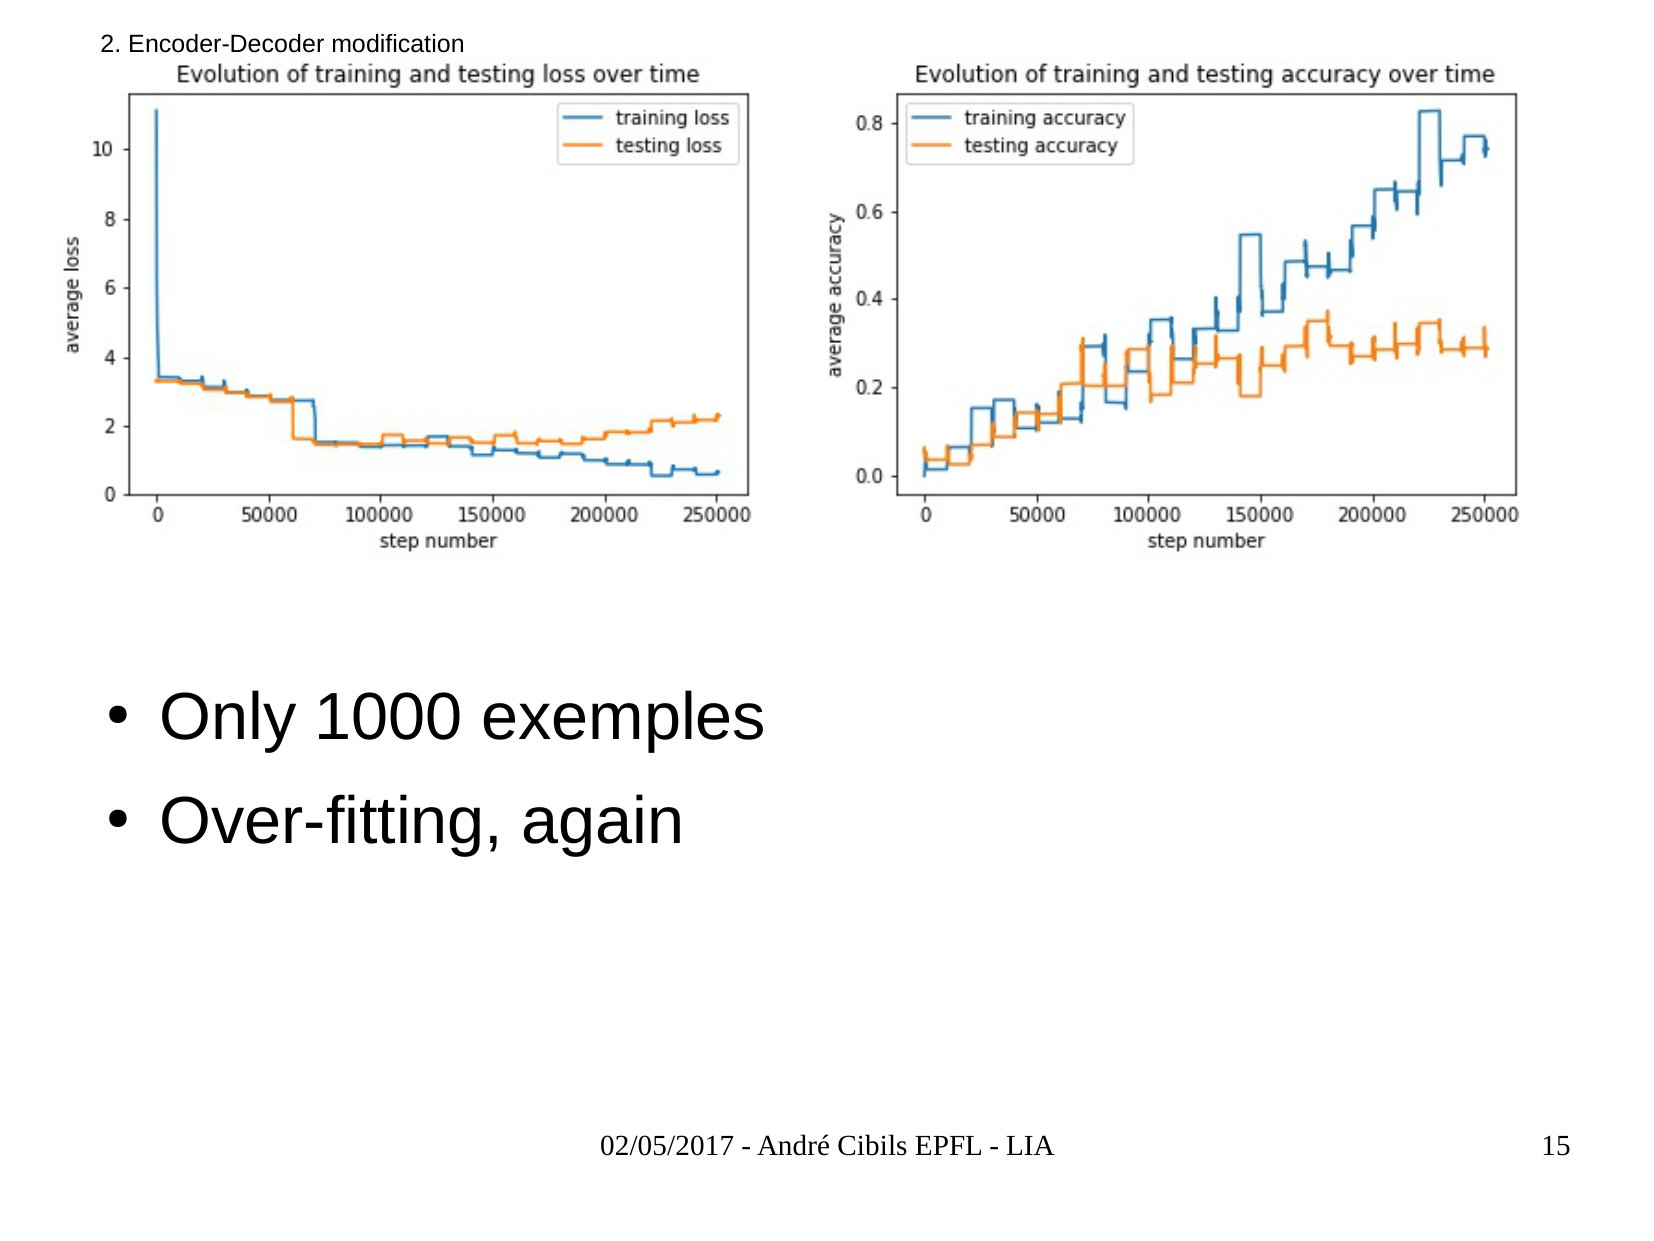

2. Encoder-Decoder modification
# Only 1000 exemples
Over-fitting, again
02/05/2017 - André Cibils EPFL - LIA
15